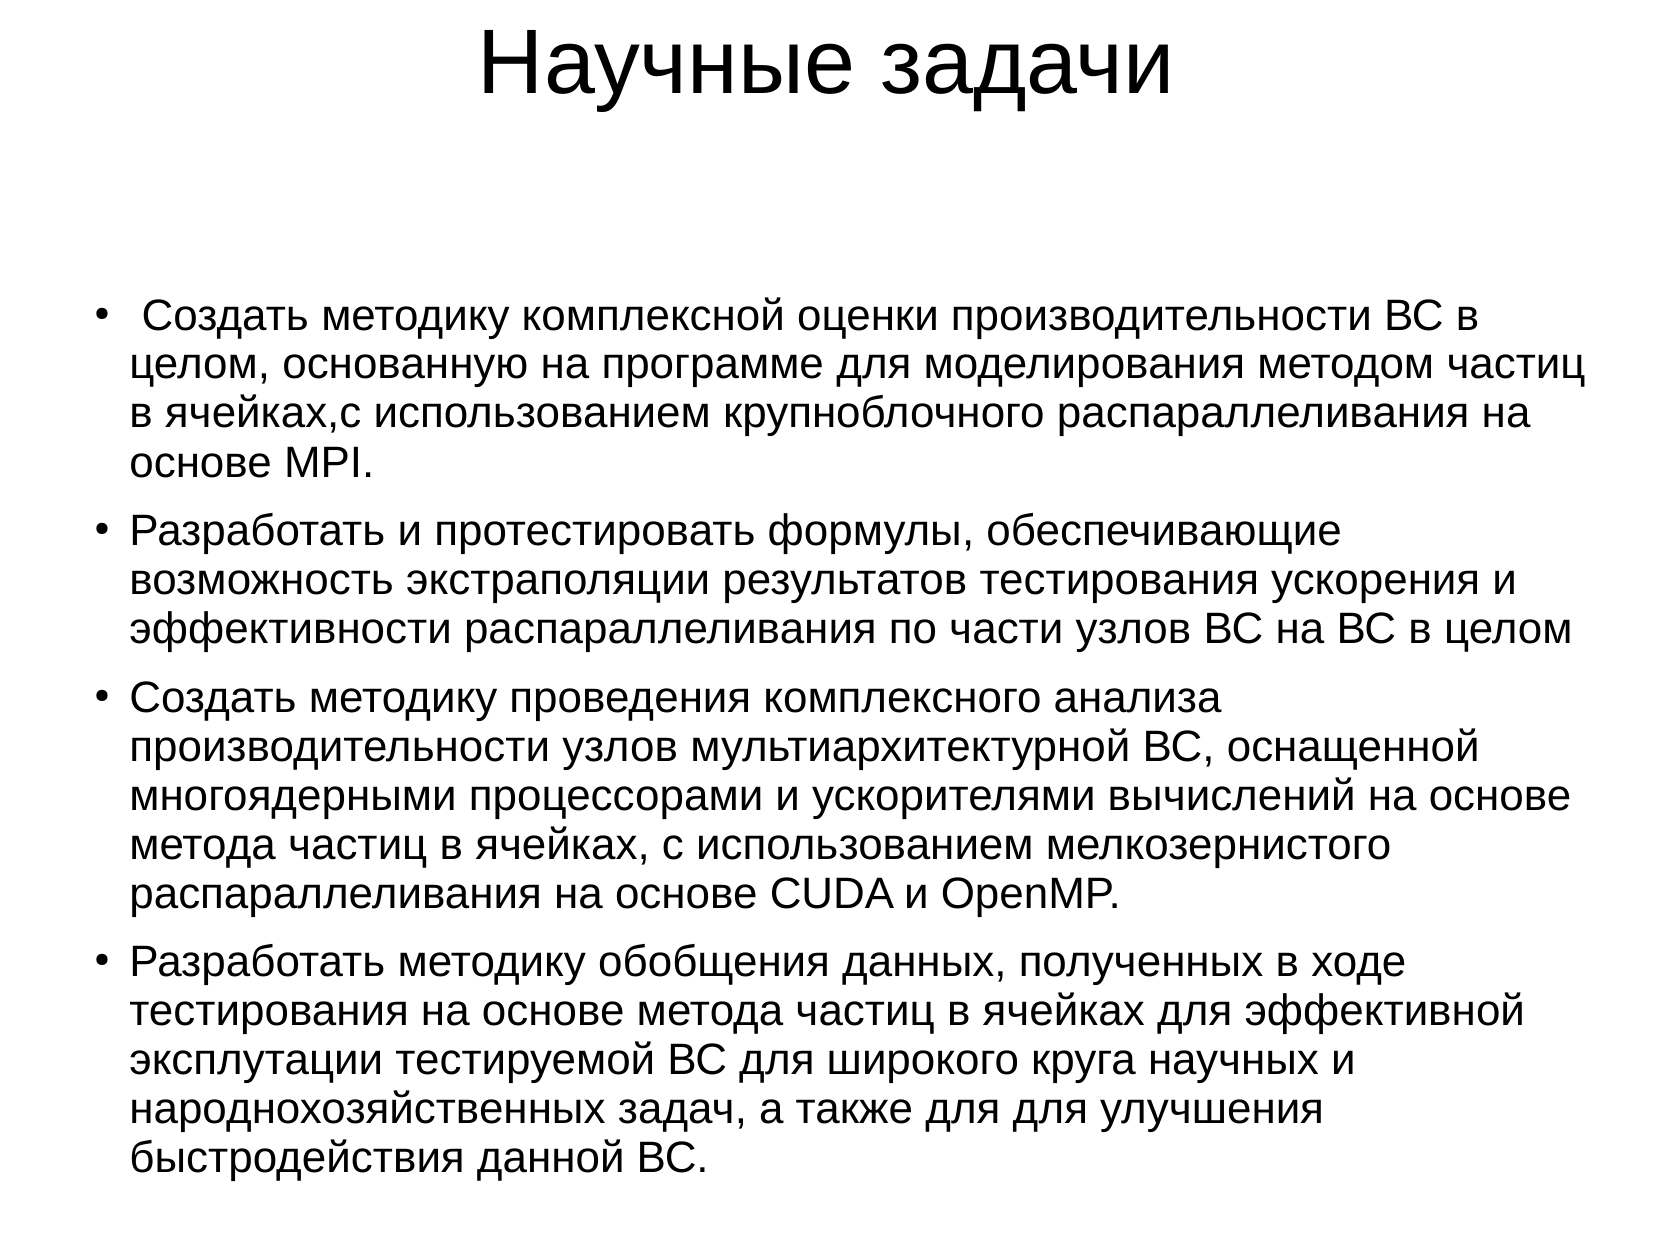

# Научные задачи
 Создать методику комплексной оценки производительности ВС в целом, основанную на программе для моделирования методом частиц в ячейках,с использованием крупноблочного распараллеливания на основе MPI.
Разработать и протестировать формулы, обеспечивающие возможность экстраполяции результатов тестирования ускорения и эффективности распараллеливания по части узлов ВС на ВС в целом
Создать методику проведения комплексного анализа производительности узлов мультиархитектурной ВС, оснащенной многоядерными процессорами и ускорителями вычислений на основе метода частиц в ячейках, с использованием мелкозернистого распараллеливания на основе CUDA и OpenMP.
Разработать методику обобщения данных, полученных в ходе тестирования на основе метода частиц в ячейках для эффективной эксплутации тестируемой ВС для широкого круга научных и народнохозяйственных задач, а также для для улучшения быстродействия данной ВС.